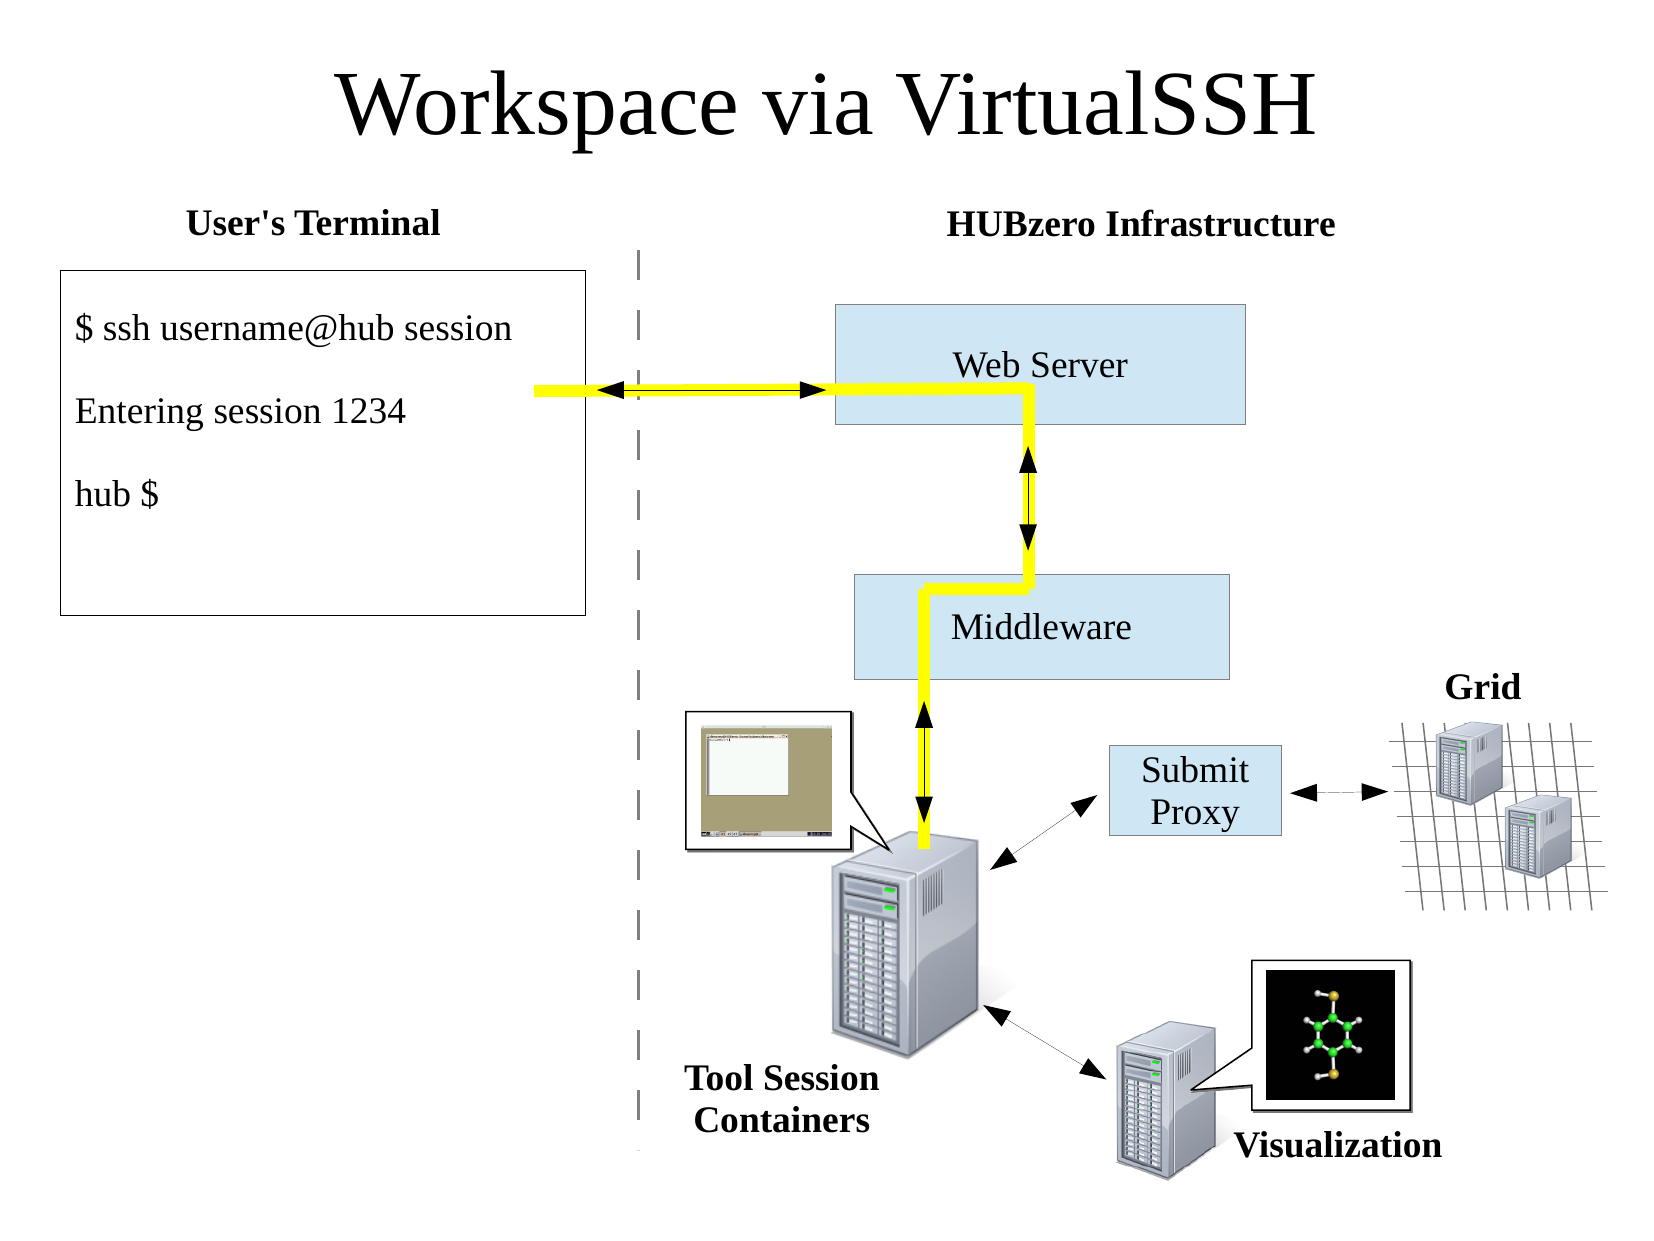

# Workspace via VirtualSSH
User's Terminal
HUBzero Infrastructure
$ ssh username@hub session
Entering session 1234
hub $
Web Server
Middleware
Grid
Submit
Proxy
Tool Session
Containers
Visualization